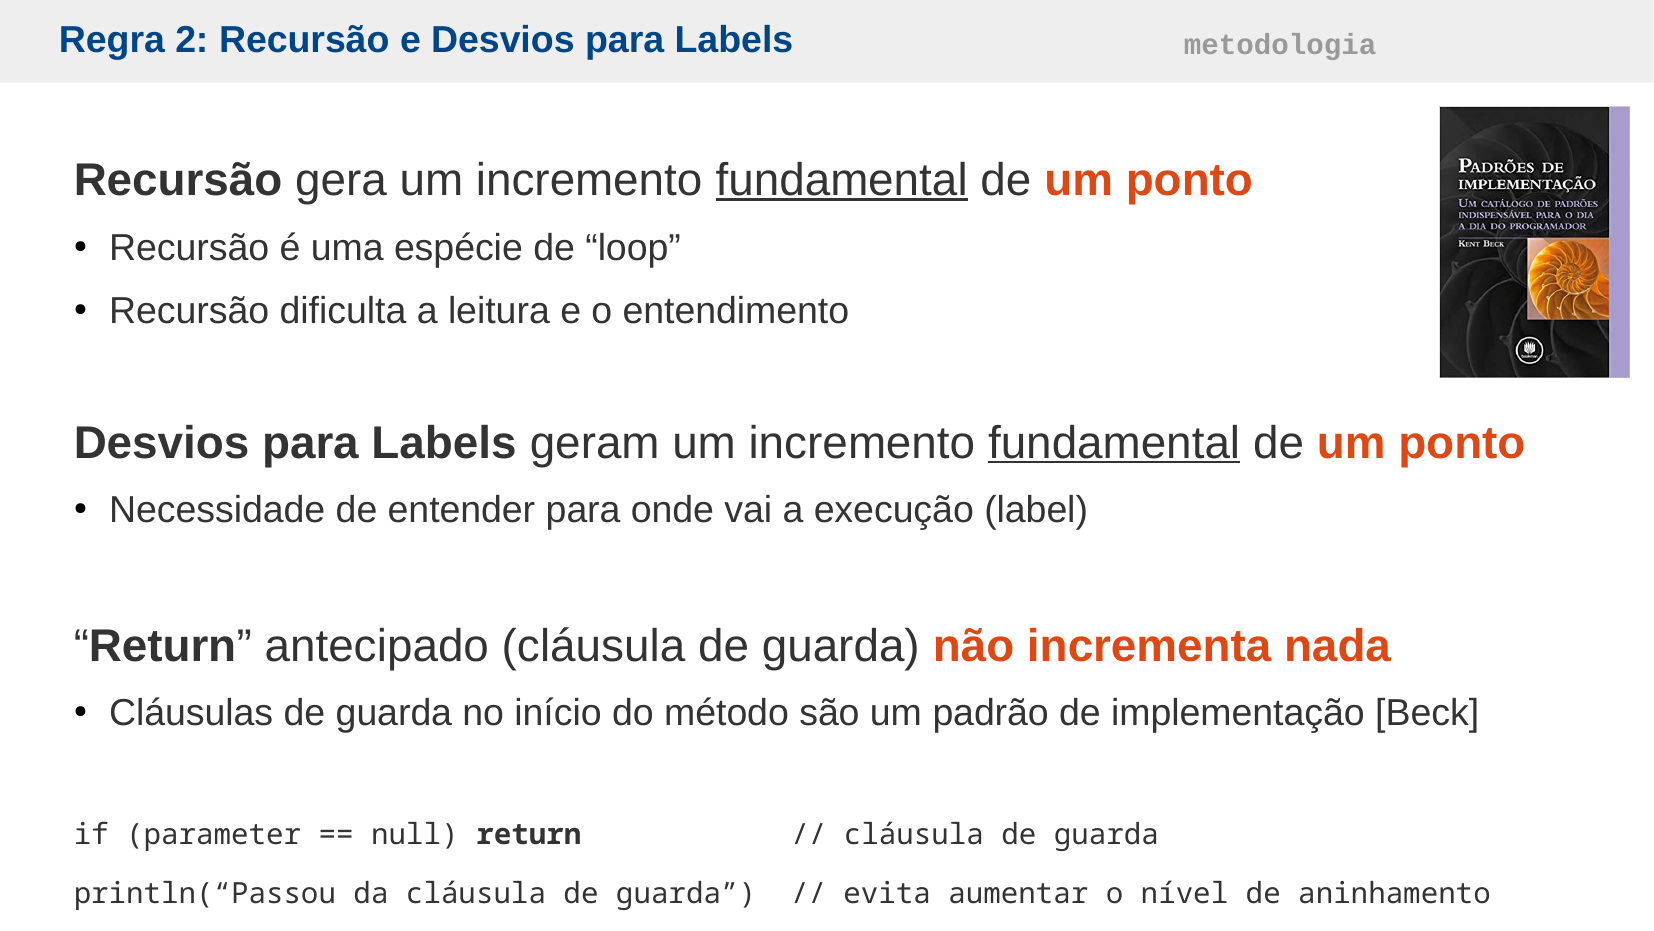

# Regra 2: Recursão e Desvios para Labels
metodologia
Recursão gera um incremento fundamental de um ponto
Recursão é uma espécie de “loop”
Recursão dificulta a leitura e o entendimento
Desvios para Labels geram um incremento fundamental de um ponto
Necessidade de entender para onde vai a execução (label)
“Return” antecipado (cláusula de guarda) não incrementa nada
Cláusulas de guarda no início do método são um padrão de implementação [Beck]
if (parameter == null) return // cláusula de guarda
println(“Passou da cláusula de guarda”) // evita aumentar o nível de aninhamento